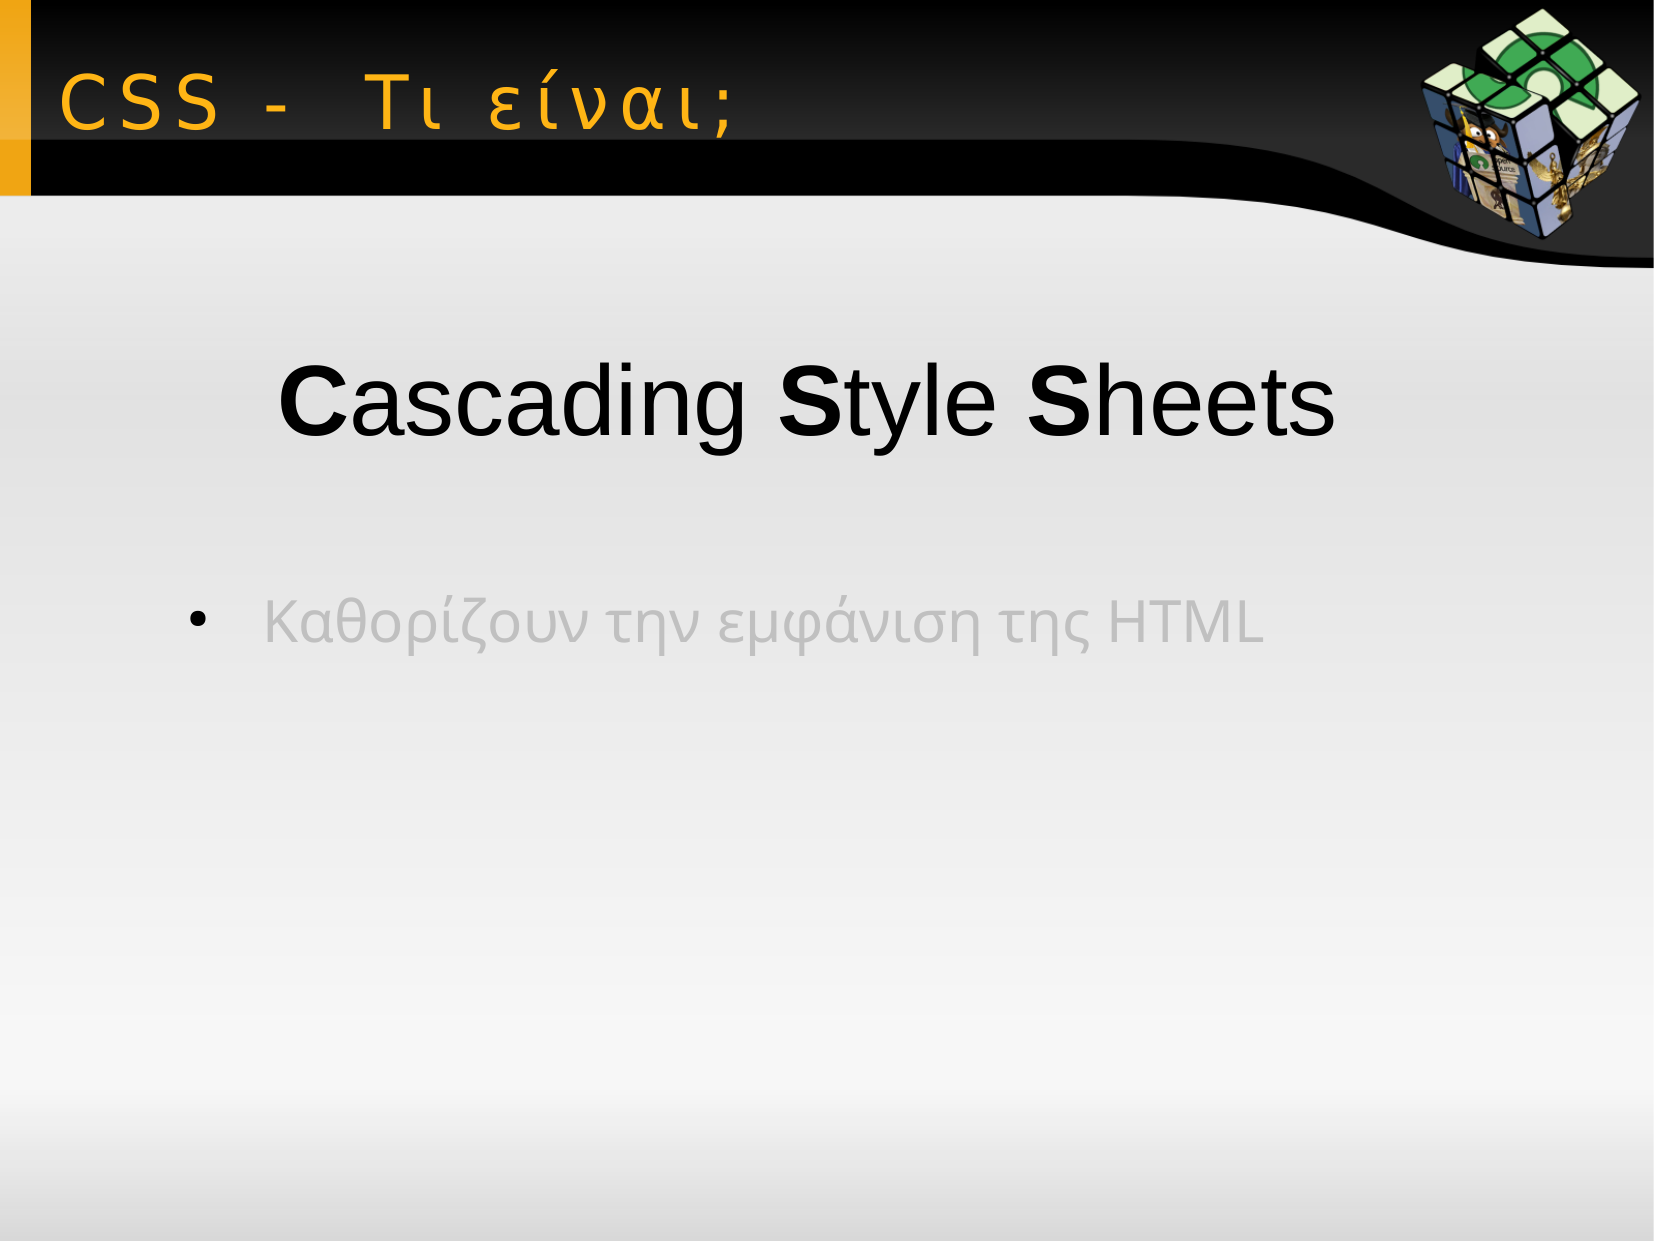

# CSS - Τι είναι;
Cascading Style Sheets
Καθορίζουν την εμφάνιση της HTML